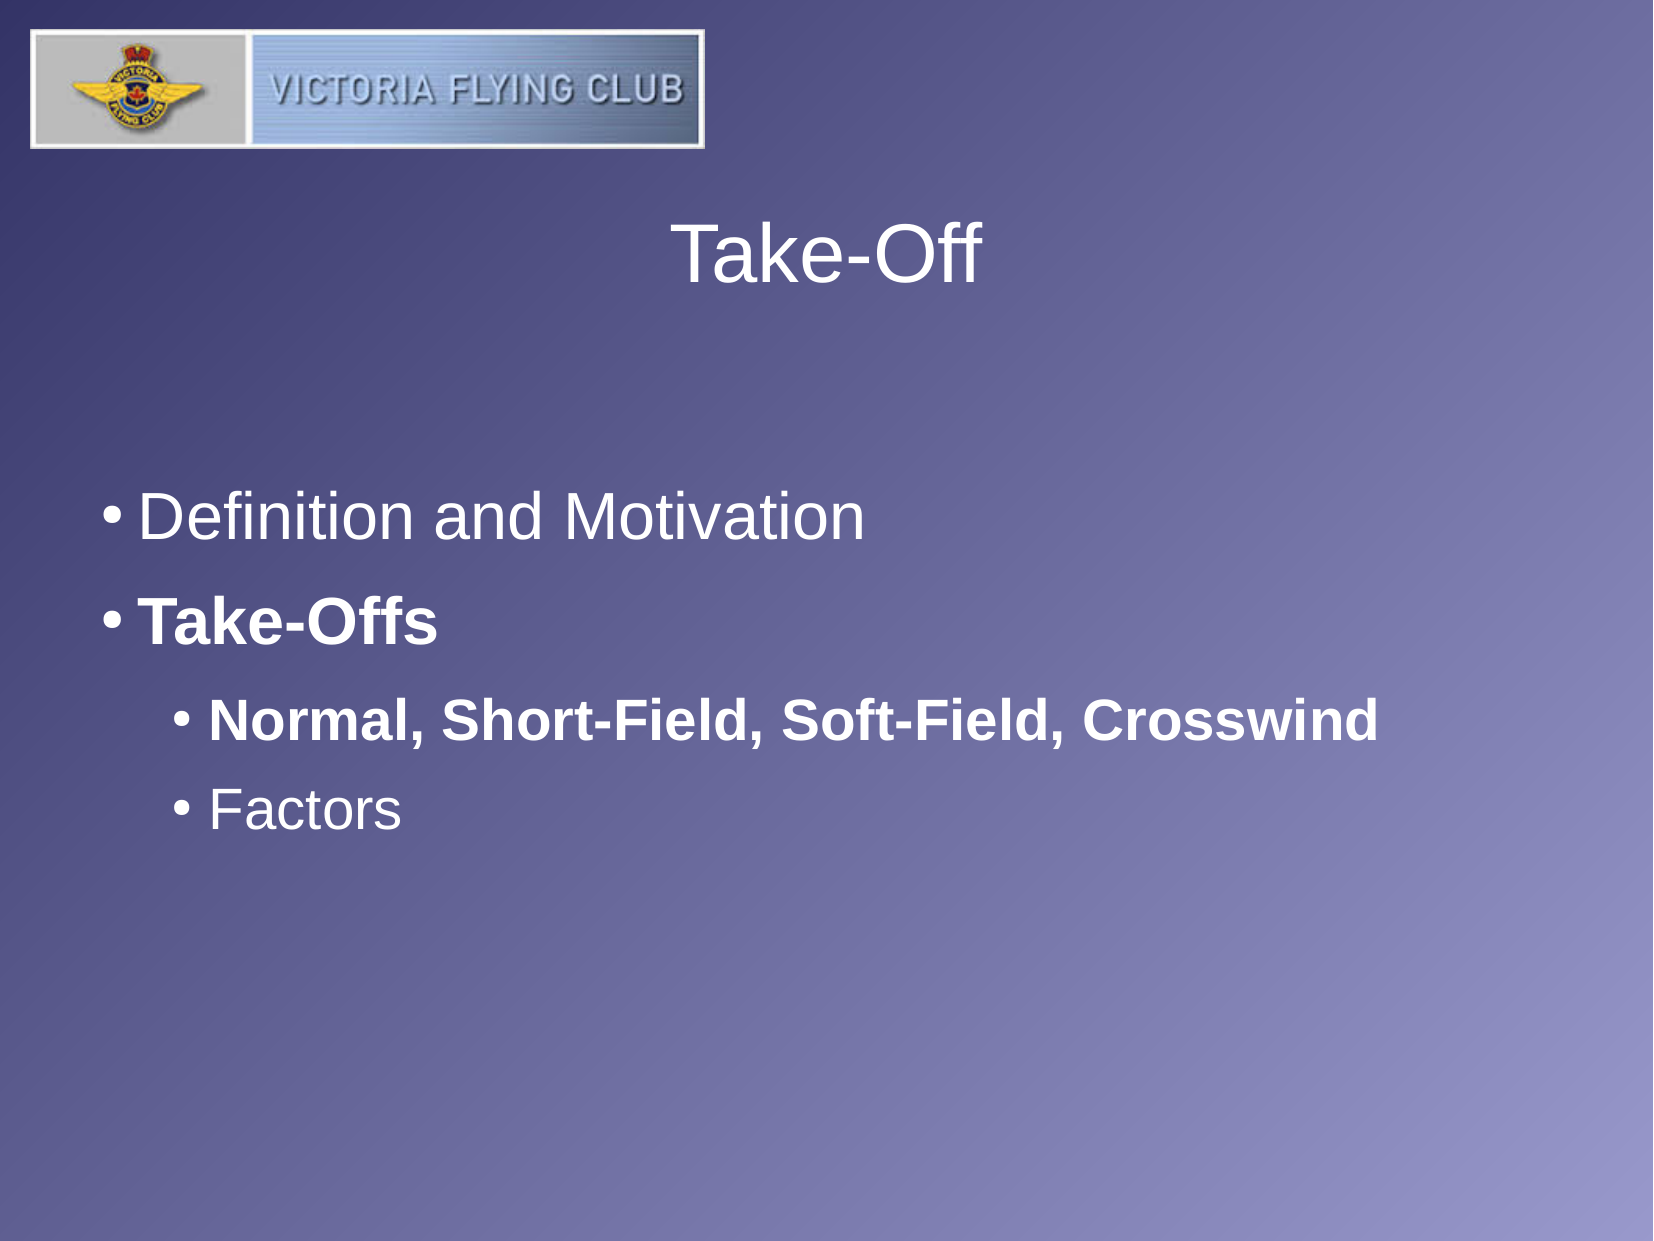

# Take-Off
Definition and Motivation
Take-Offs
Normal, Short-Field, Soft-Field, Crosswind
Factors